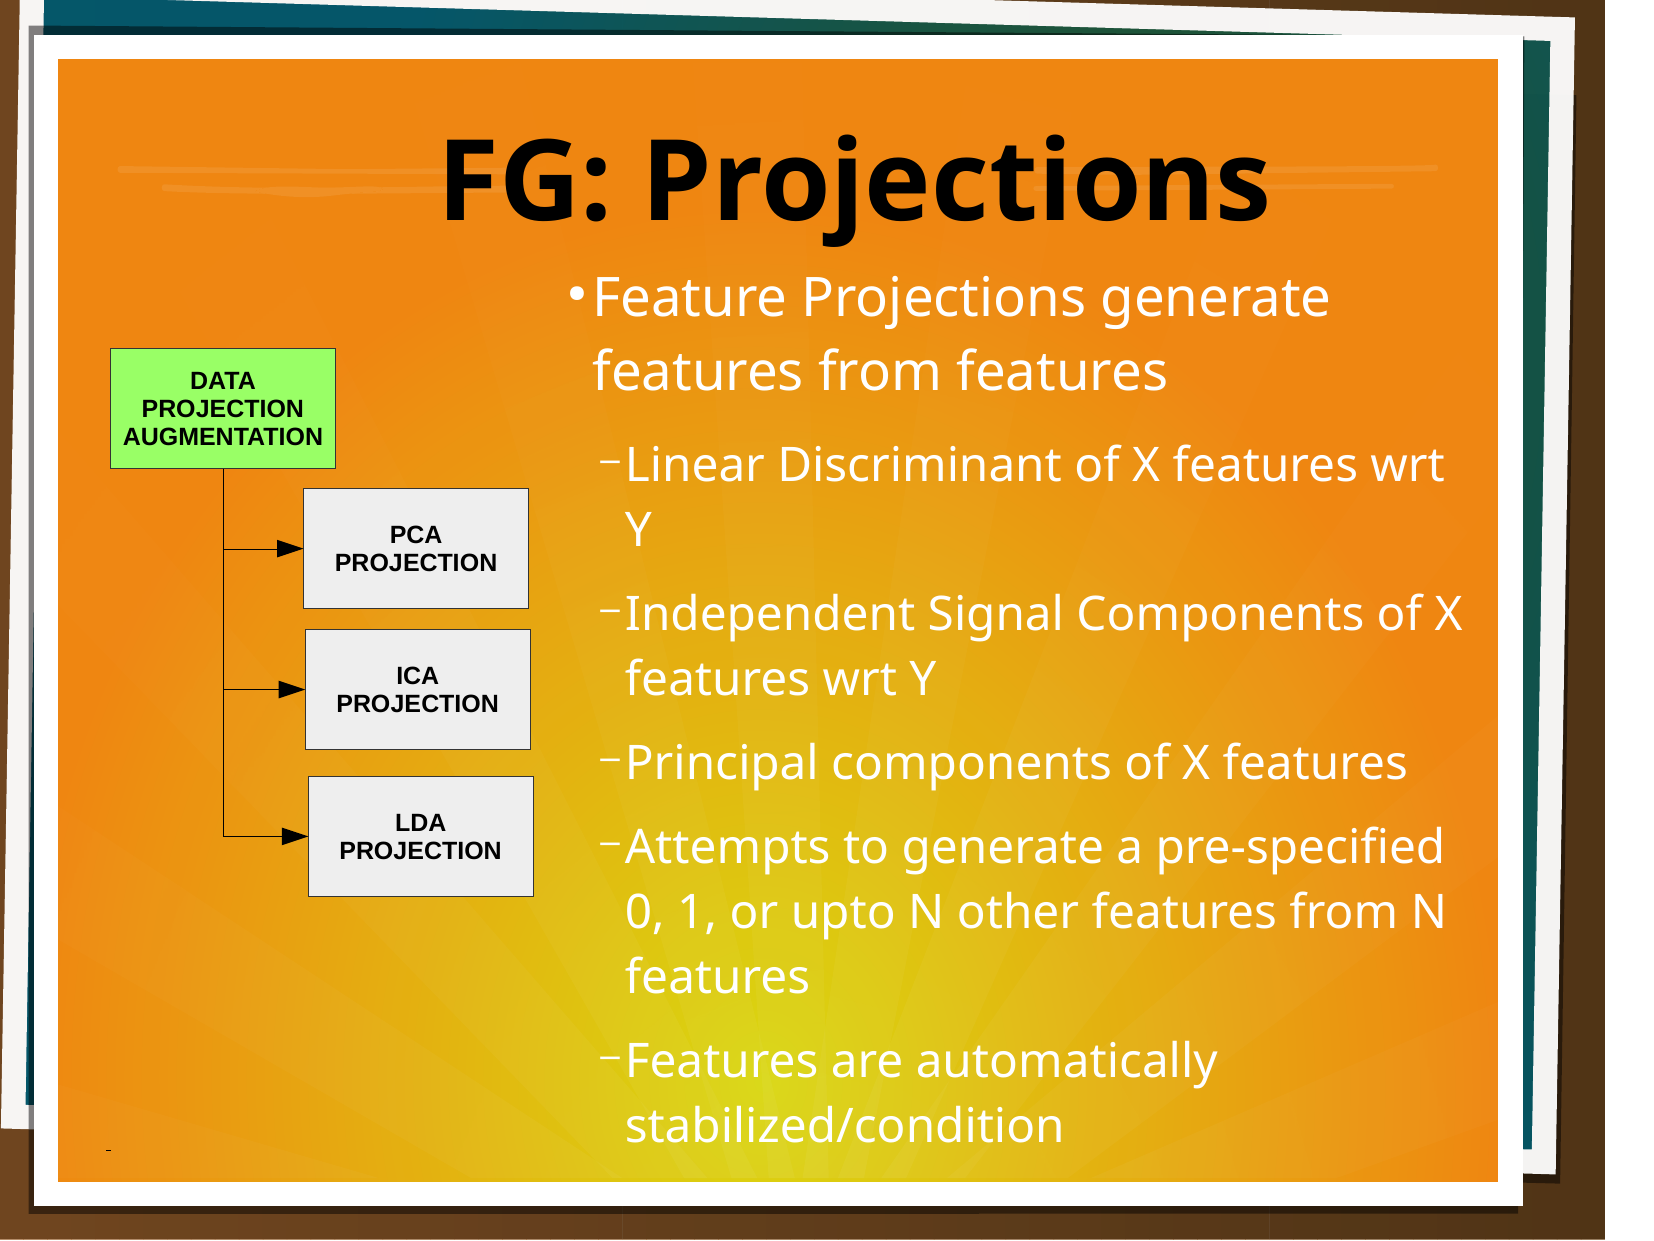

# FG: Projections
Feature Projections generate features from features
Linear Discriminant of X features wrt Y
Independent Signal Components of X features wrt Y
Principal components of X features
Attempts to generate a pre-specified 0, 1, or upto N other features from N features
Features are automatically stabilized/condition
DATA
PROJECTION
AUGMENTATION
PCA
PROJECTION
ICA
PROJECTION
LDA
PROJECTION